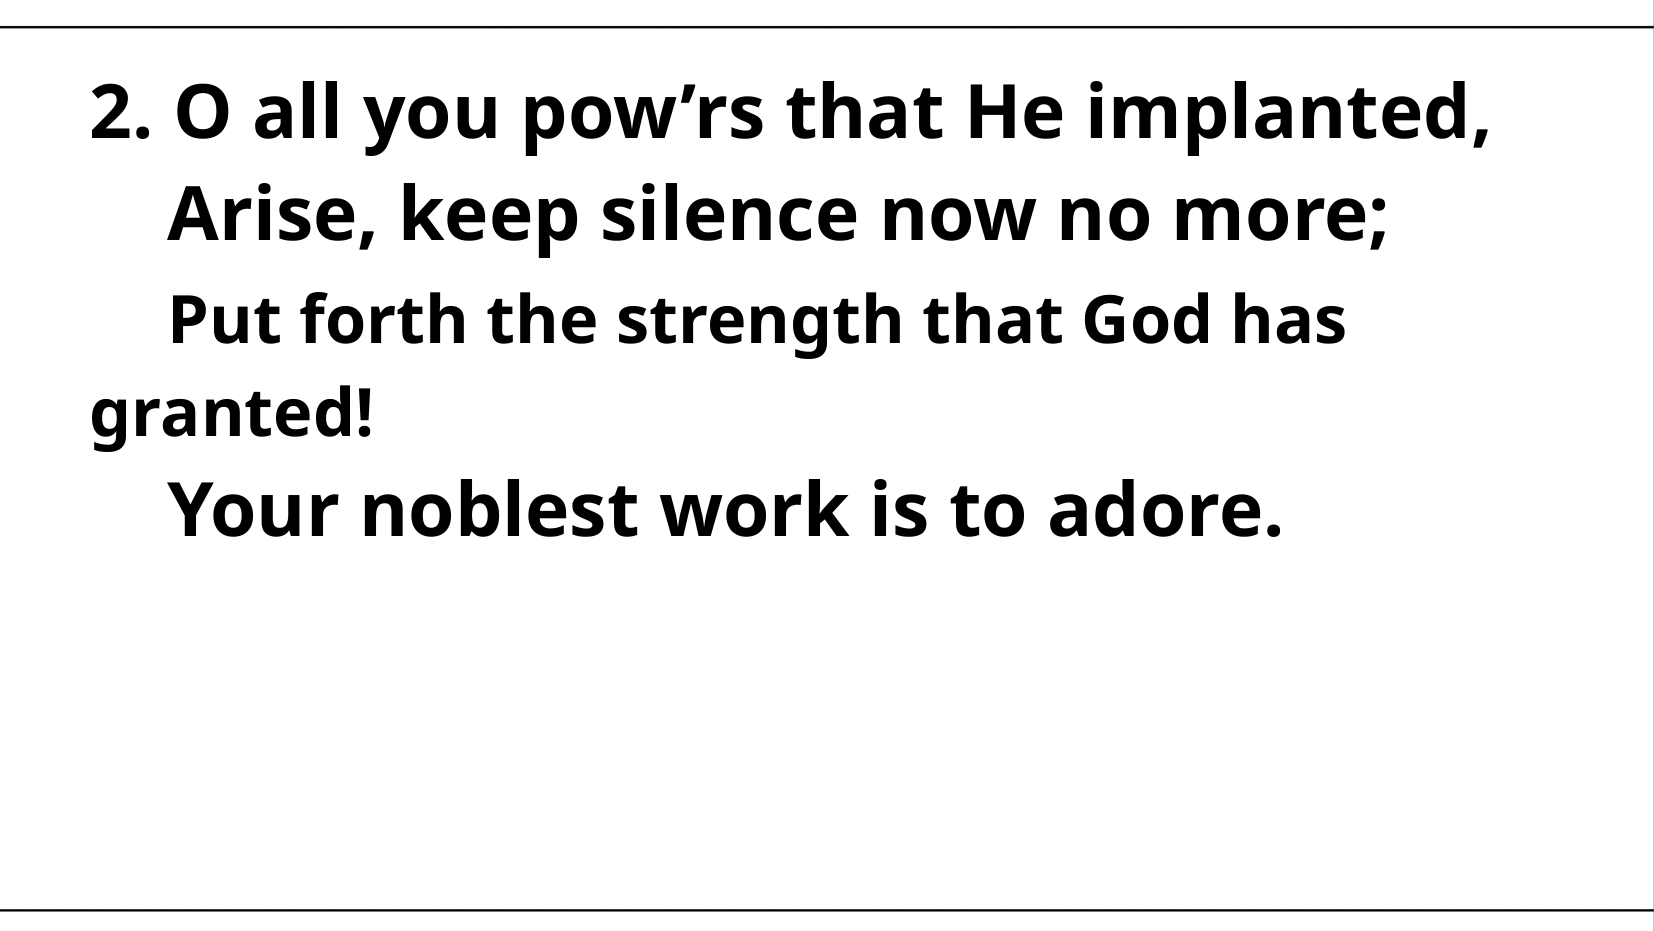

2. O all you pow’rs that He implanted,
 Arise, keep silence now no more;
 Put forth the strength that God has granted!
 Your noblest work is to adore.